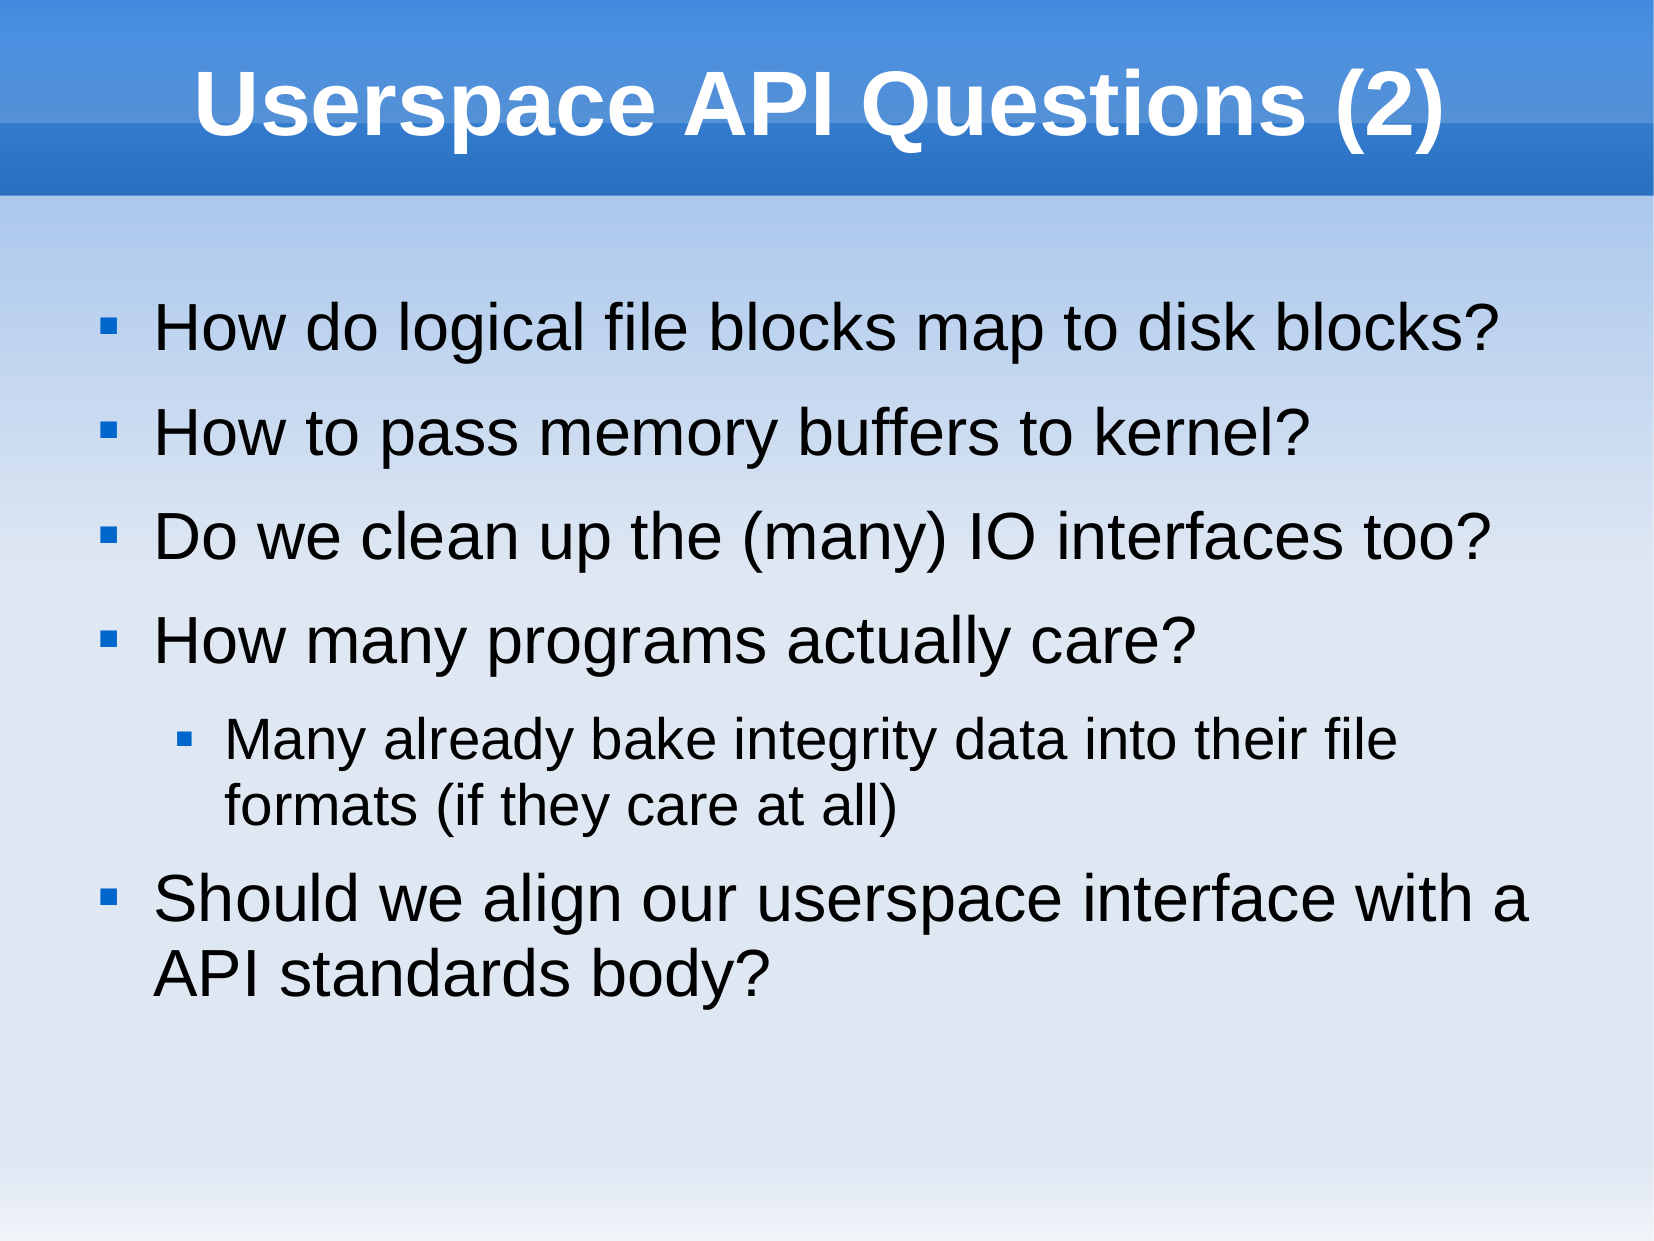

# Userspace API Questions (2)
How do logical file blocks map to disk blocks?
How to pass memory buffers to kernel?
Do we clean up the (many) IO interfaces too?
How many programs actually care?
Many already bake integrity data into their file formats (if they care at all)
Should we align our userspace interface with a API standards body?